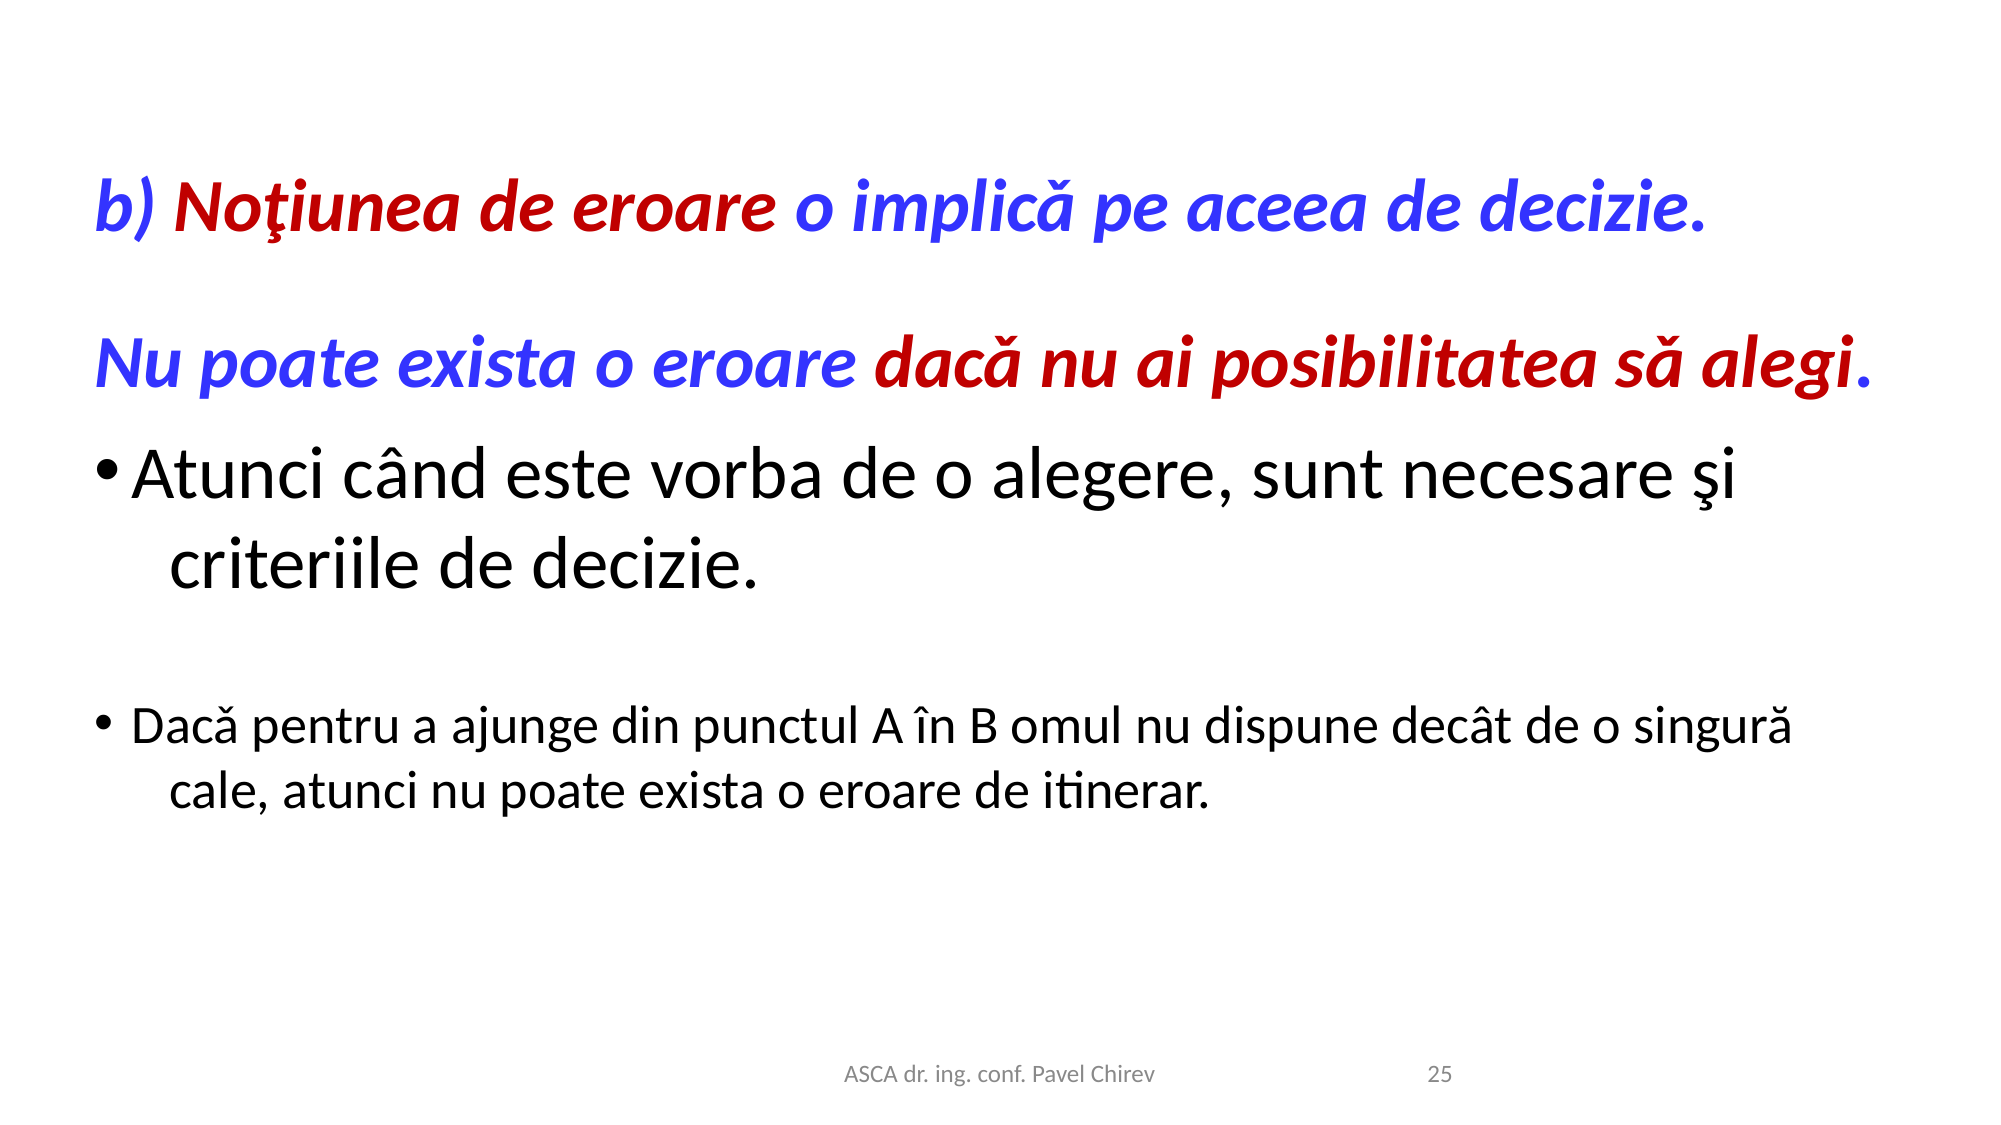

# b) Noţiunea de eroare o implicǎ pe aceea de decizie.
Nu poate exista o eroare dacǎ nu ai posibilitatea sǎ alegi.
Atunci când este vorba de o alegere, sunt necesare şi criteriile de decizie.
Dacǎ pentru a ajunge din punctul A în B omul nu dispune decât de o singură cale, atunci nu poate exista o eroare de itinerar.
ASCA dr. ing. conf. Pavel Chirev
25